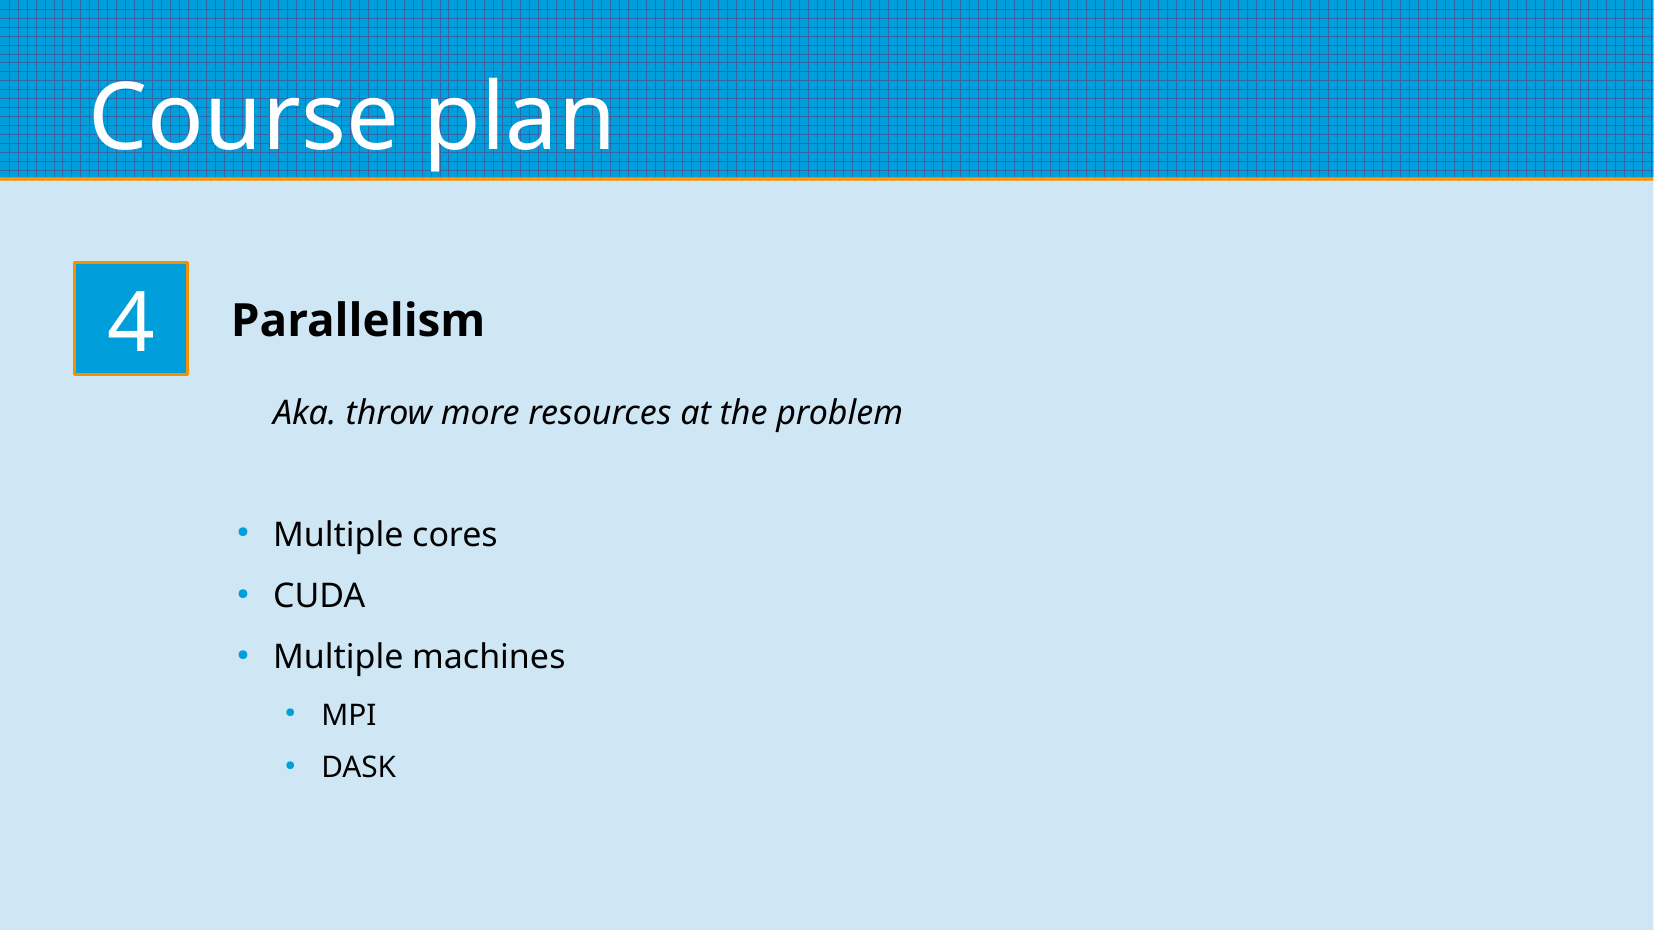

# Course plan
4
Parallelism
Aka. throw more resources at the problem
Multiple cores
CUDA
Multiple machines
MPI
DASK